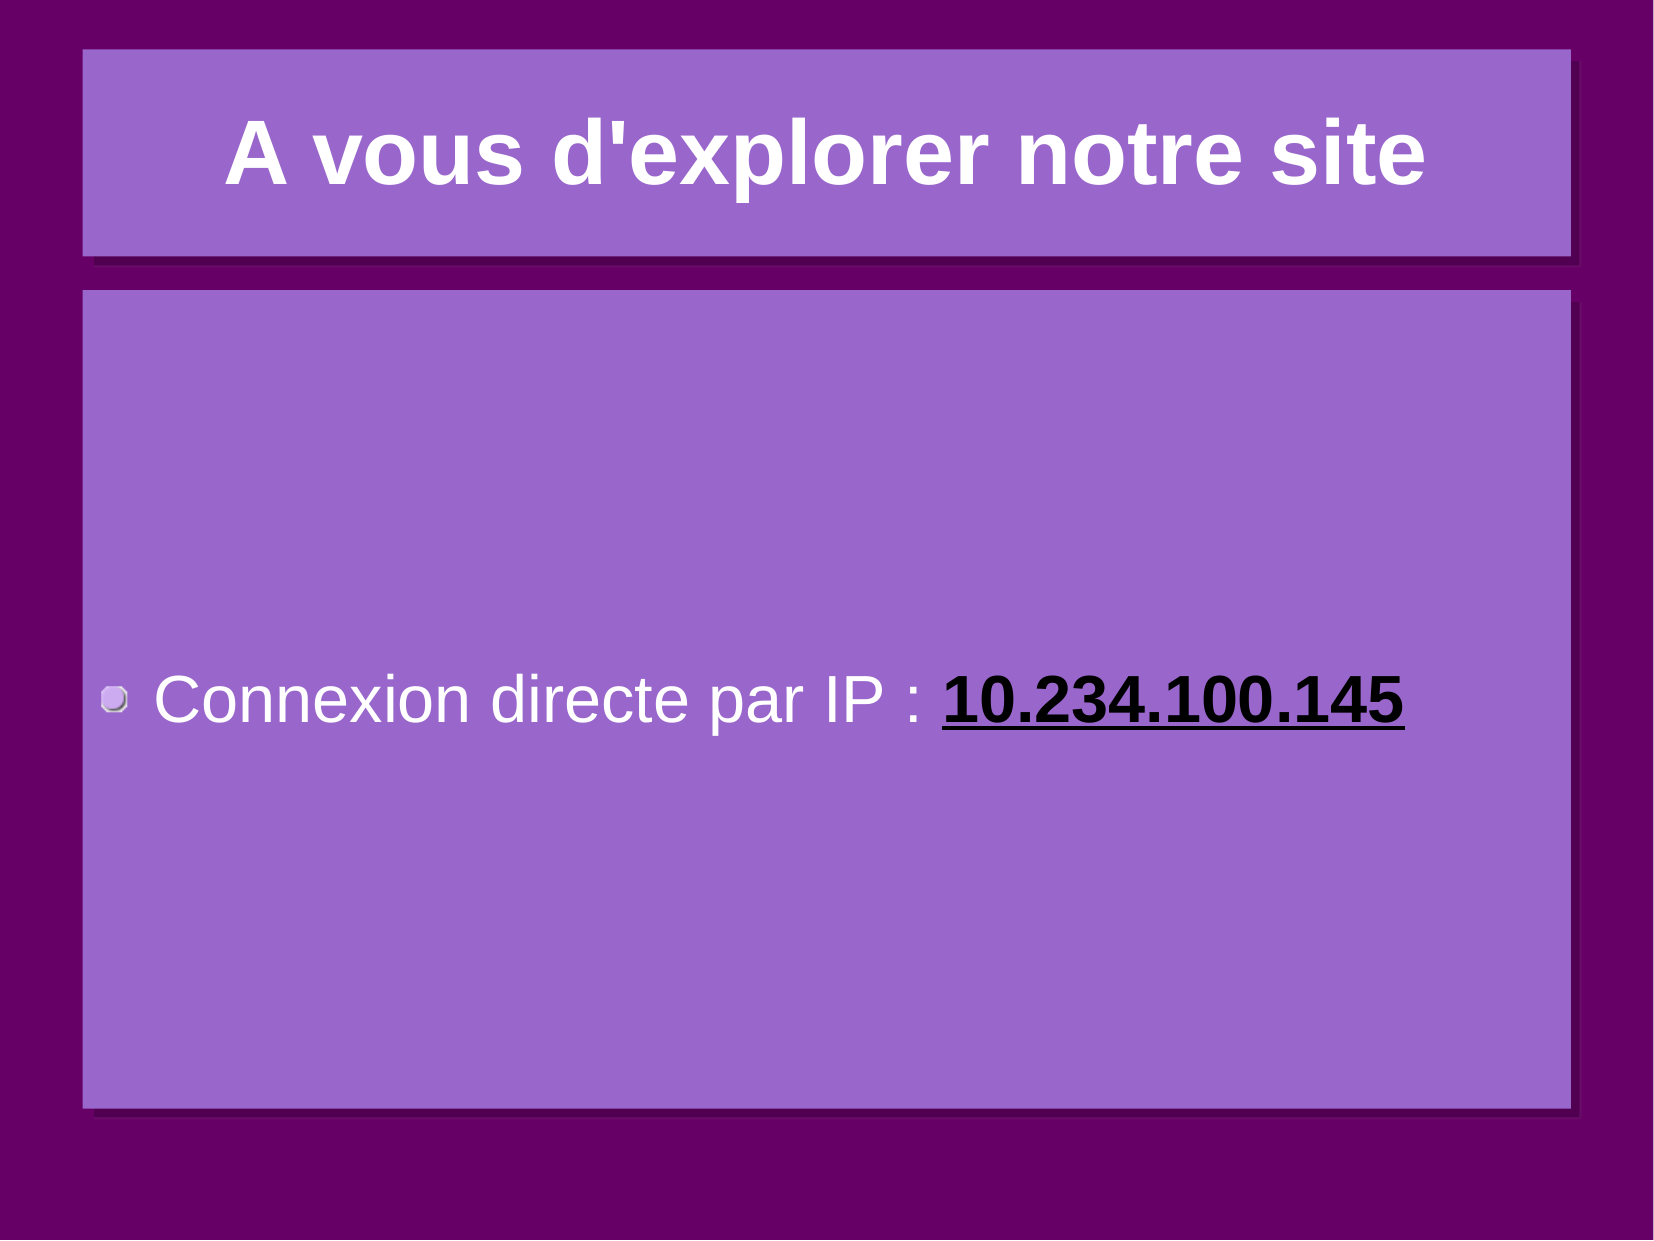

# A vous d'explorer notre site
Connexion directe par IP : 10.234.100.145